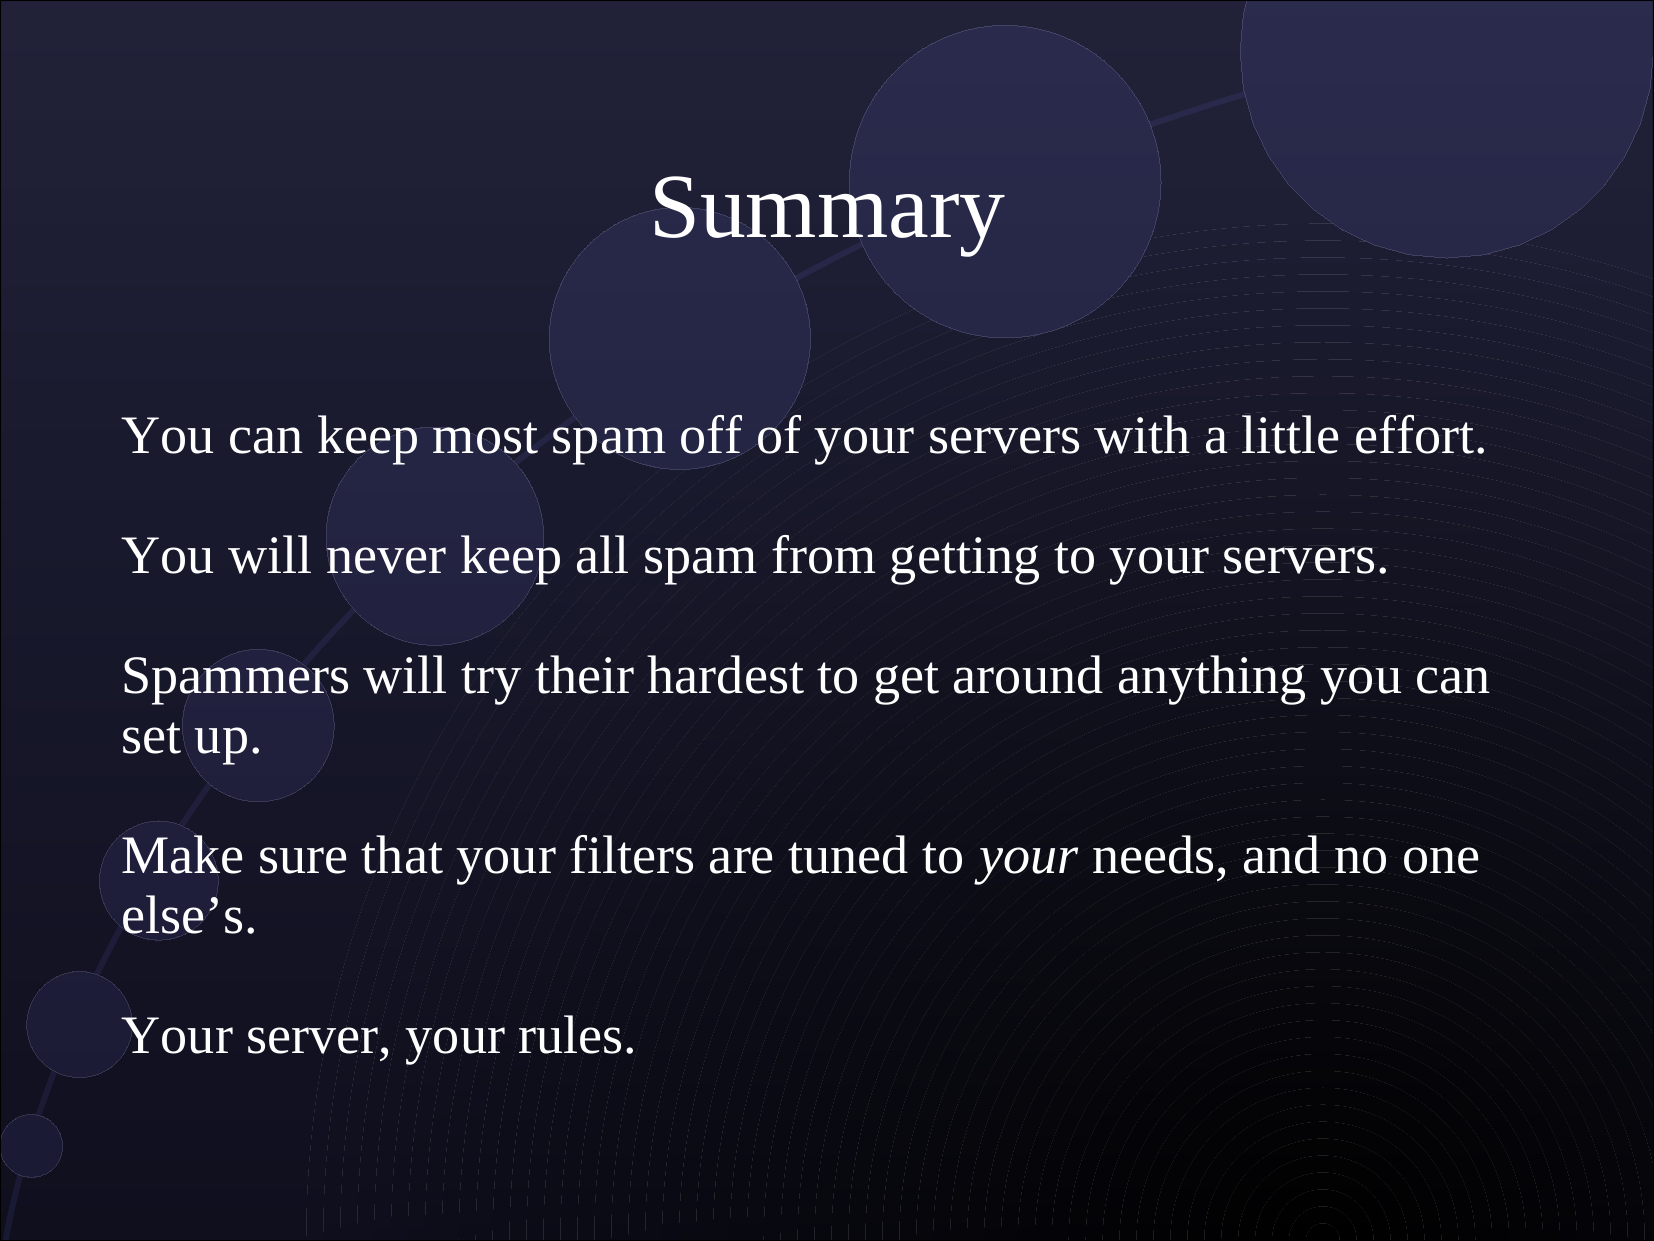

# Summary
You can keep most spam off of your servers with a little effort.
You will never keep all spam from getting to your servers.
Spammers will try their hardest to get around anything you can set up.
Make sure that your filters are tuned to your needs, and no one else’s.
Your server, your rules.